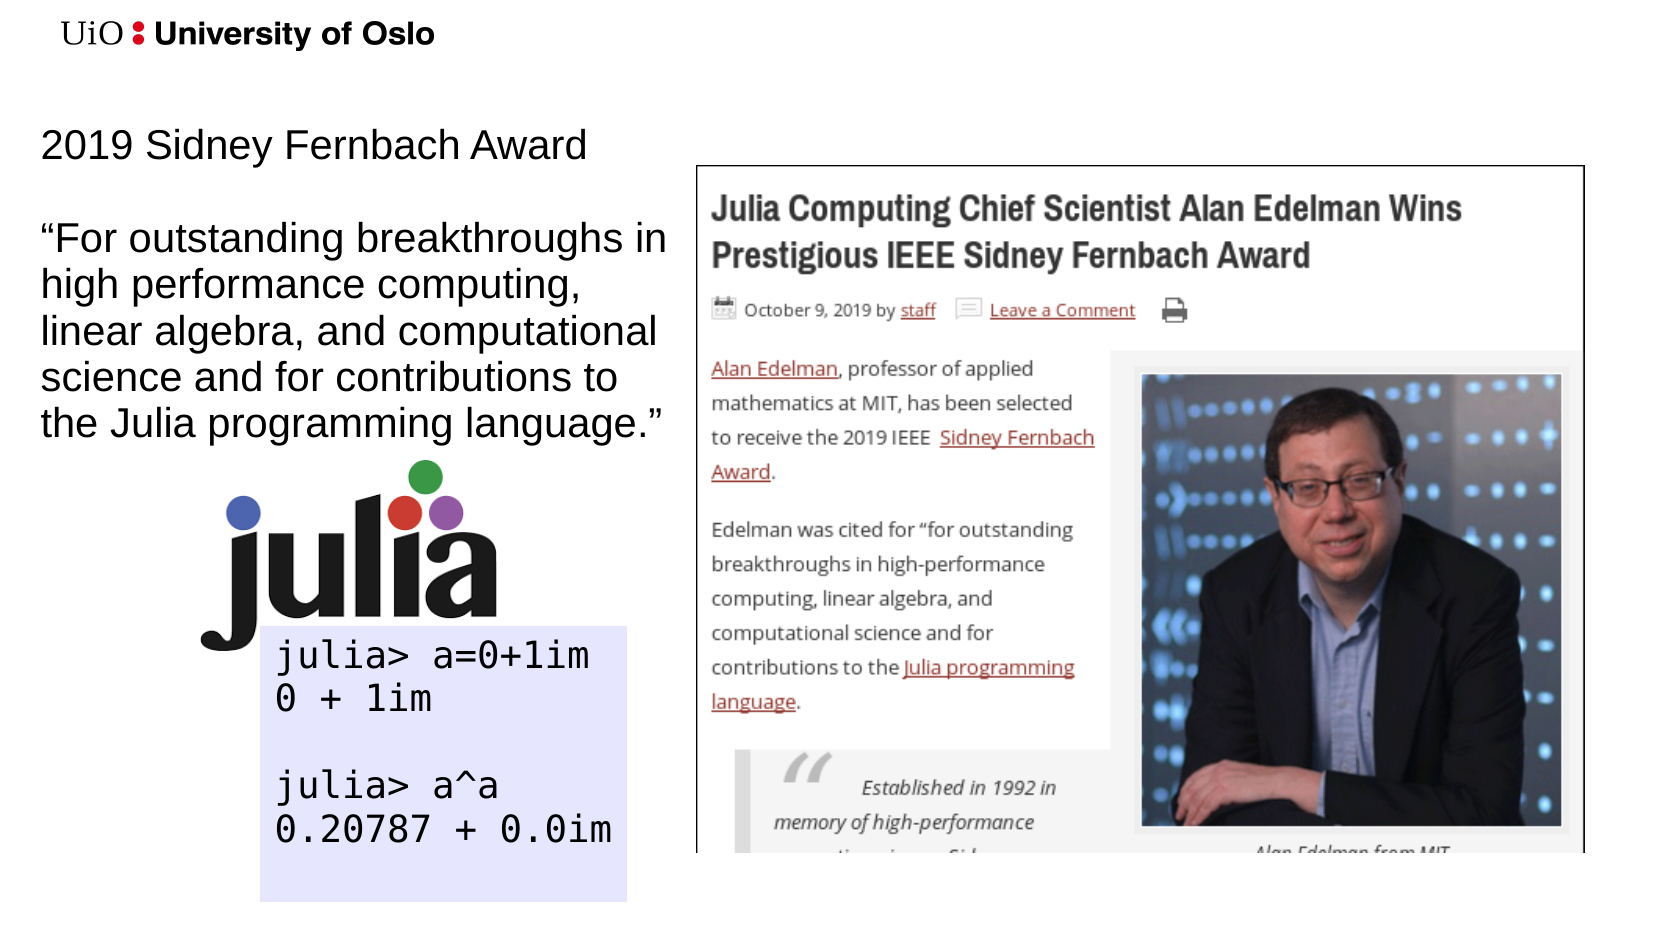

2019 Sidney Fernbach Award
“For outstanding breakthroughs in high performance computing, linear algebra, and computational science and for contributions to the Julia programming language.”
julia> a=0+1im
0 + 1im
julia> a^a
0.20787 + 0.0im